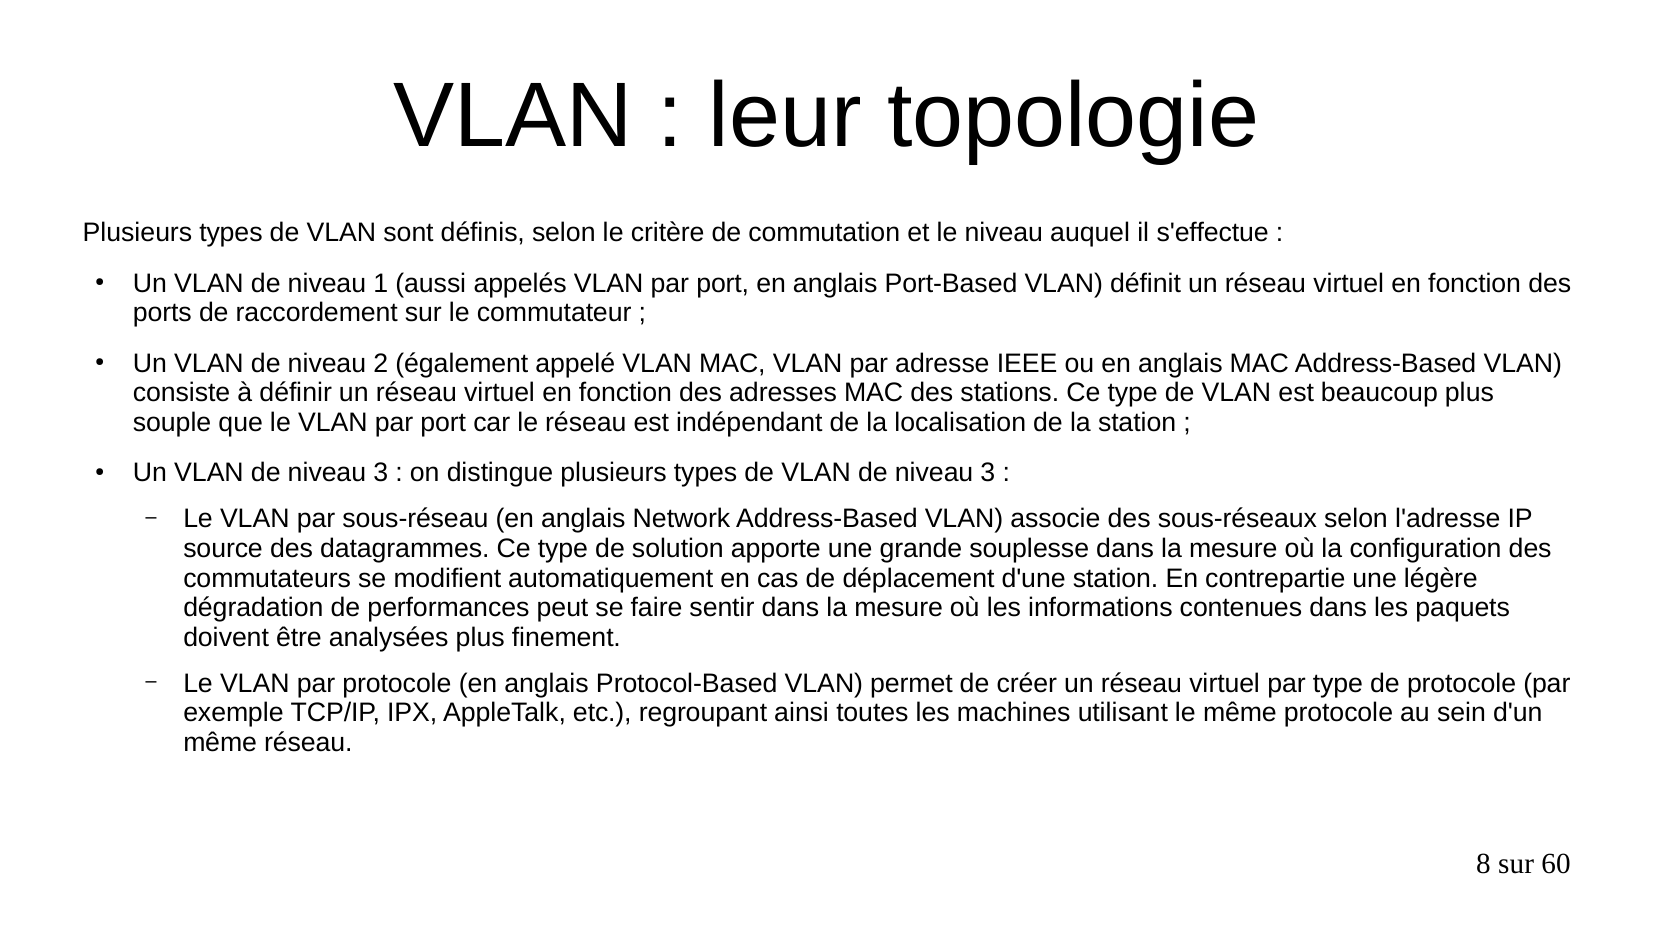

# VLAN : leur topologie
Plusieurs types de VLAN sont définis, selon le critère de commutation et le niveau auquel il s'effectue :
Un VLAN de niveau 1 (aussi appelés VLAN par port, en anglais Port-Based VLAN) définit un réseau virtuel en fonction des ports de raccordement sur le commutateur ;
Un VLAN de niveau 2 (également appelé VLAN MAC, VLAN par adresse IEEE ou en anglais MAC Address-Based VLAN) consiste à définir un réseau virtuel en fonction des adresses MAC des stations. Ce type de VLAN est beaucoup plus souple que le VLAN par port car le réseau est indépendant de la localisation de la station ;
Un VLAN de niveau 3 : on distingue plusieurs types de VLAN de niveau 3 :
Le VLAN par sous-réseau (en anglais Network Address-Based VLAN) associe des sous-réseaux selon l'adresse IP source des datagrammes. Ce type de solution apporte une grande souplesse dans la mesure où la configuration des commutateurs se modifient automatiquement en cas de déplacement d'une station. En contrepartie une légère dégradation de performances peut se faire sentir dans la mesure où les informations contenues dans les paquets doivent être analysées plus finement.
Le VLAN par protocole (en anglais Protocol-Based VLAN) permet de créer un réseau virtuel par type de protocole (par exemple TCP/IP, IPX, AppleTalk, etc.), regroupant ainsi toutes les machines utilisant le même protocole au sein d'un même réseau.
8